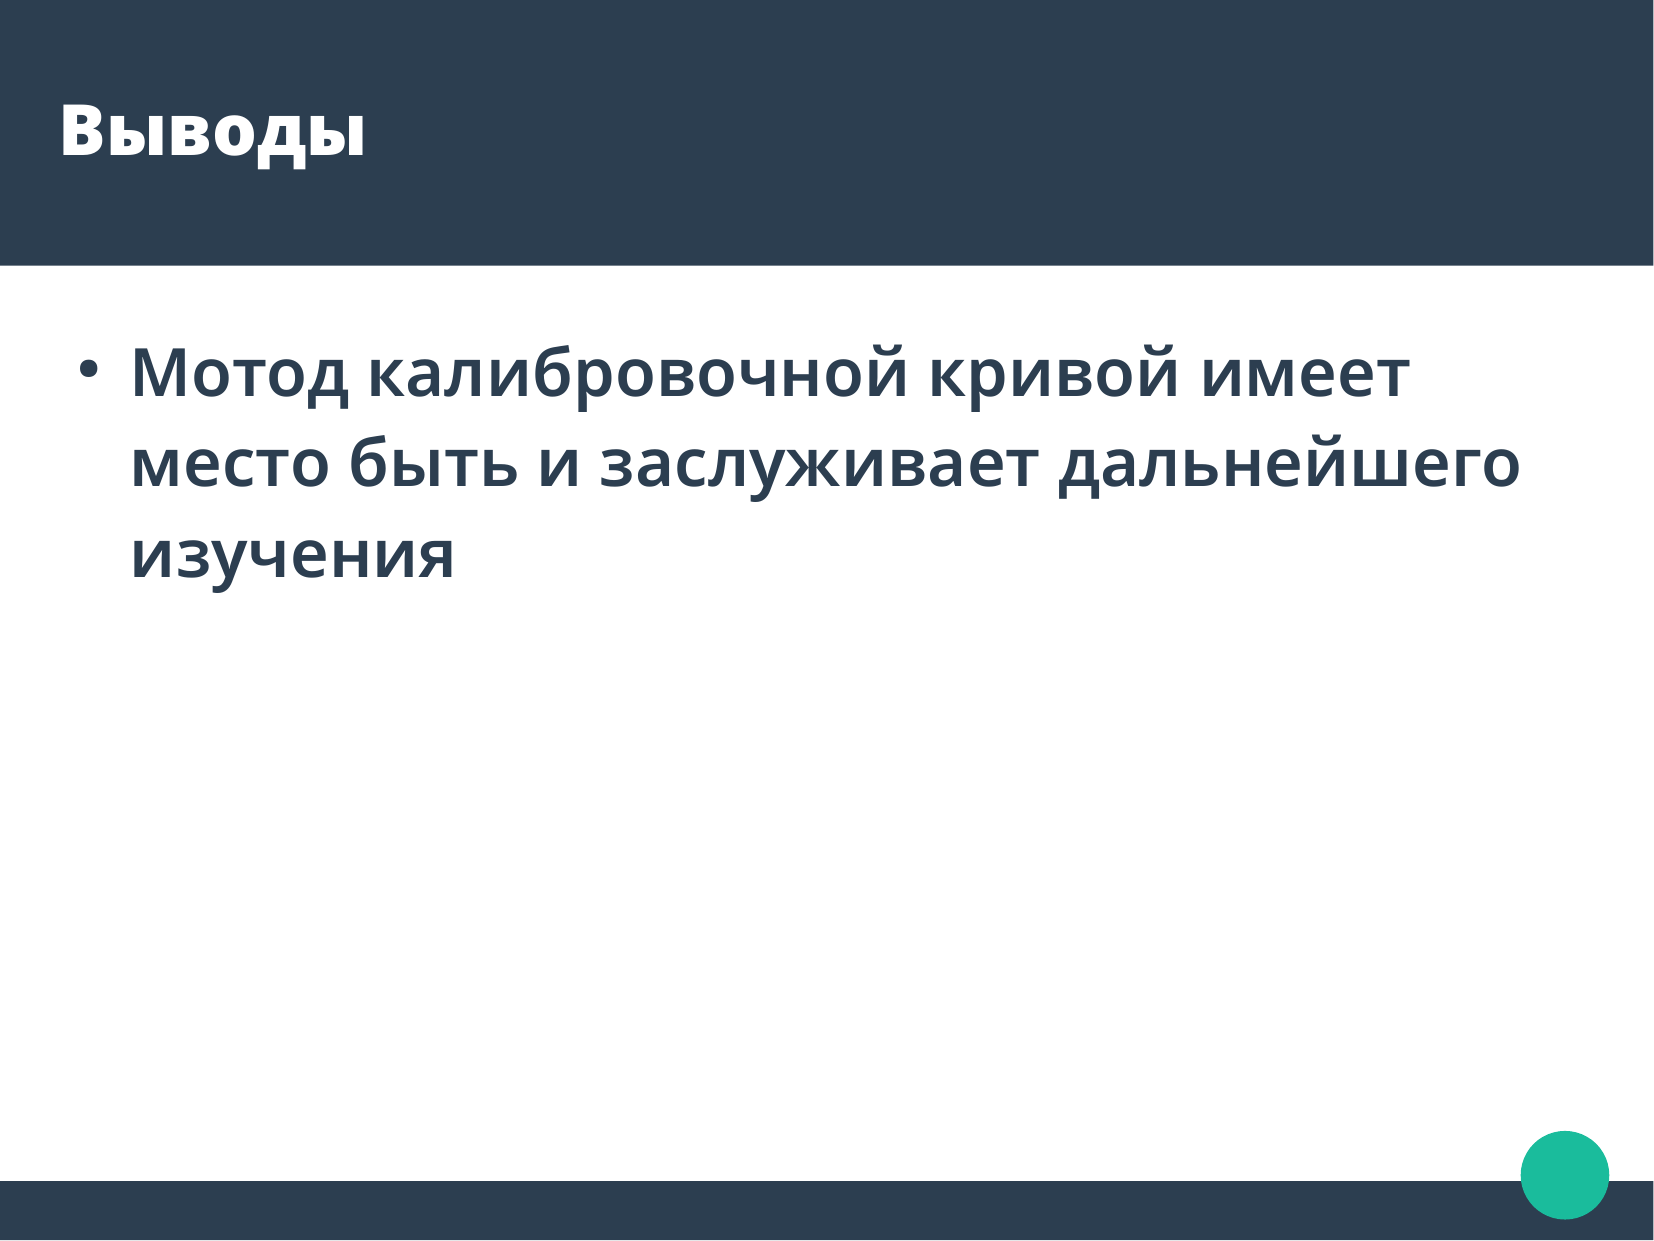

# Выводы
Мотод калибровочной кривой имеет место быть и заслуживает дальнейшего изучения